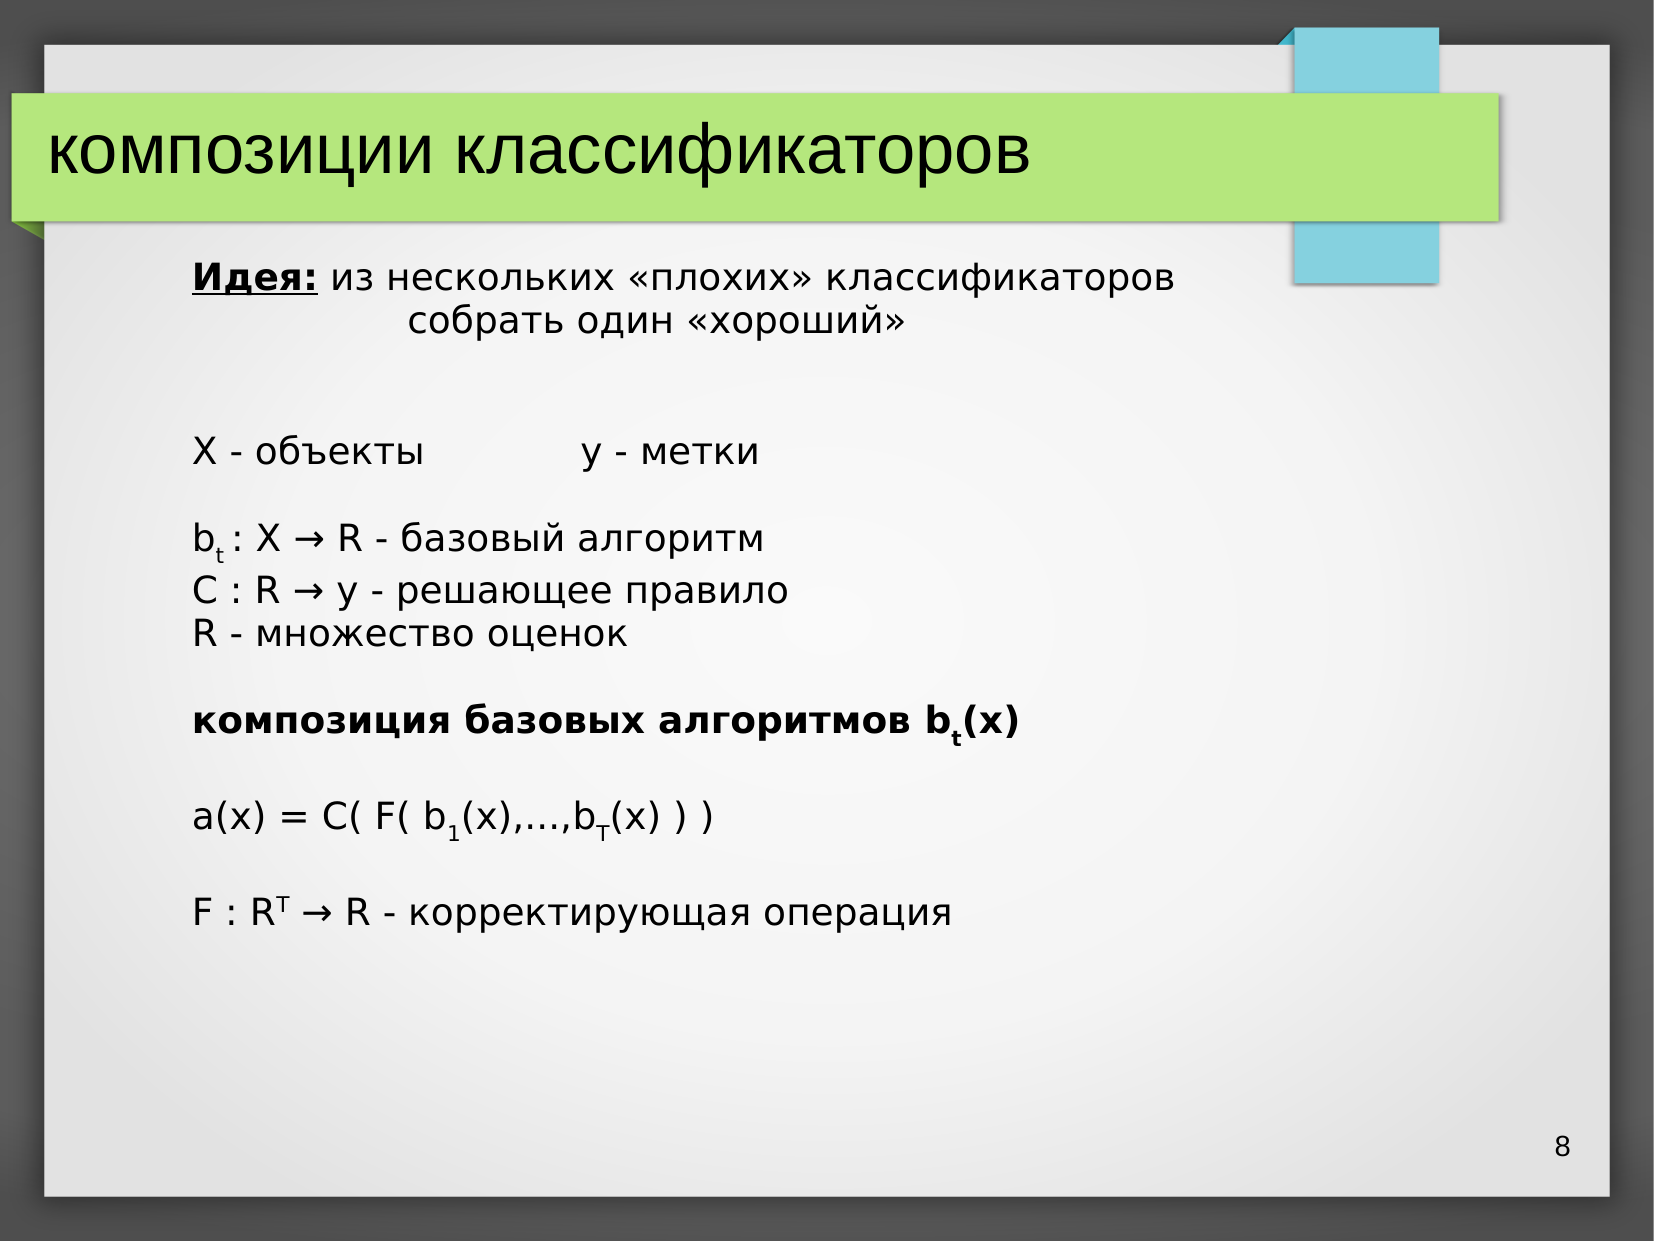

# композиции классификаторов
Идея: из нескольких «плохих» классификаторов собрать один «хороший»
X - объекты y - метки
bt : X → R - базовый алгоритм
C : R → y - решающее правило
R - множество оценок
композиция базовых алгоритмов bt(x)
a(x) = C( F( b1(x),...,bT(x) ) )
F : RT → R - корректирующая операция
8